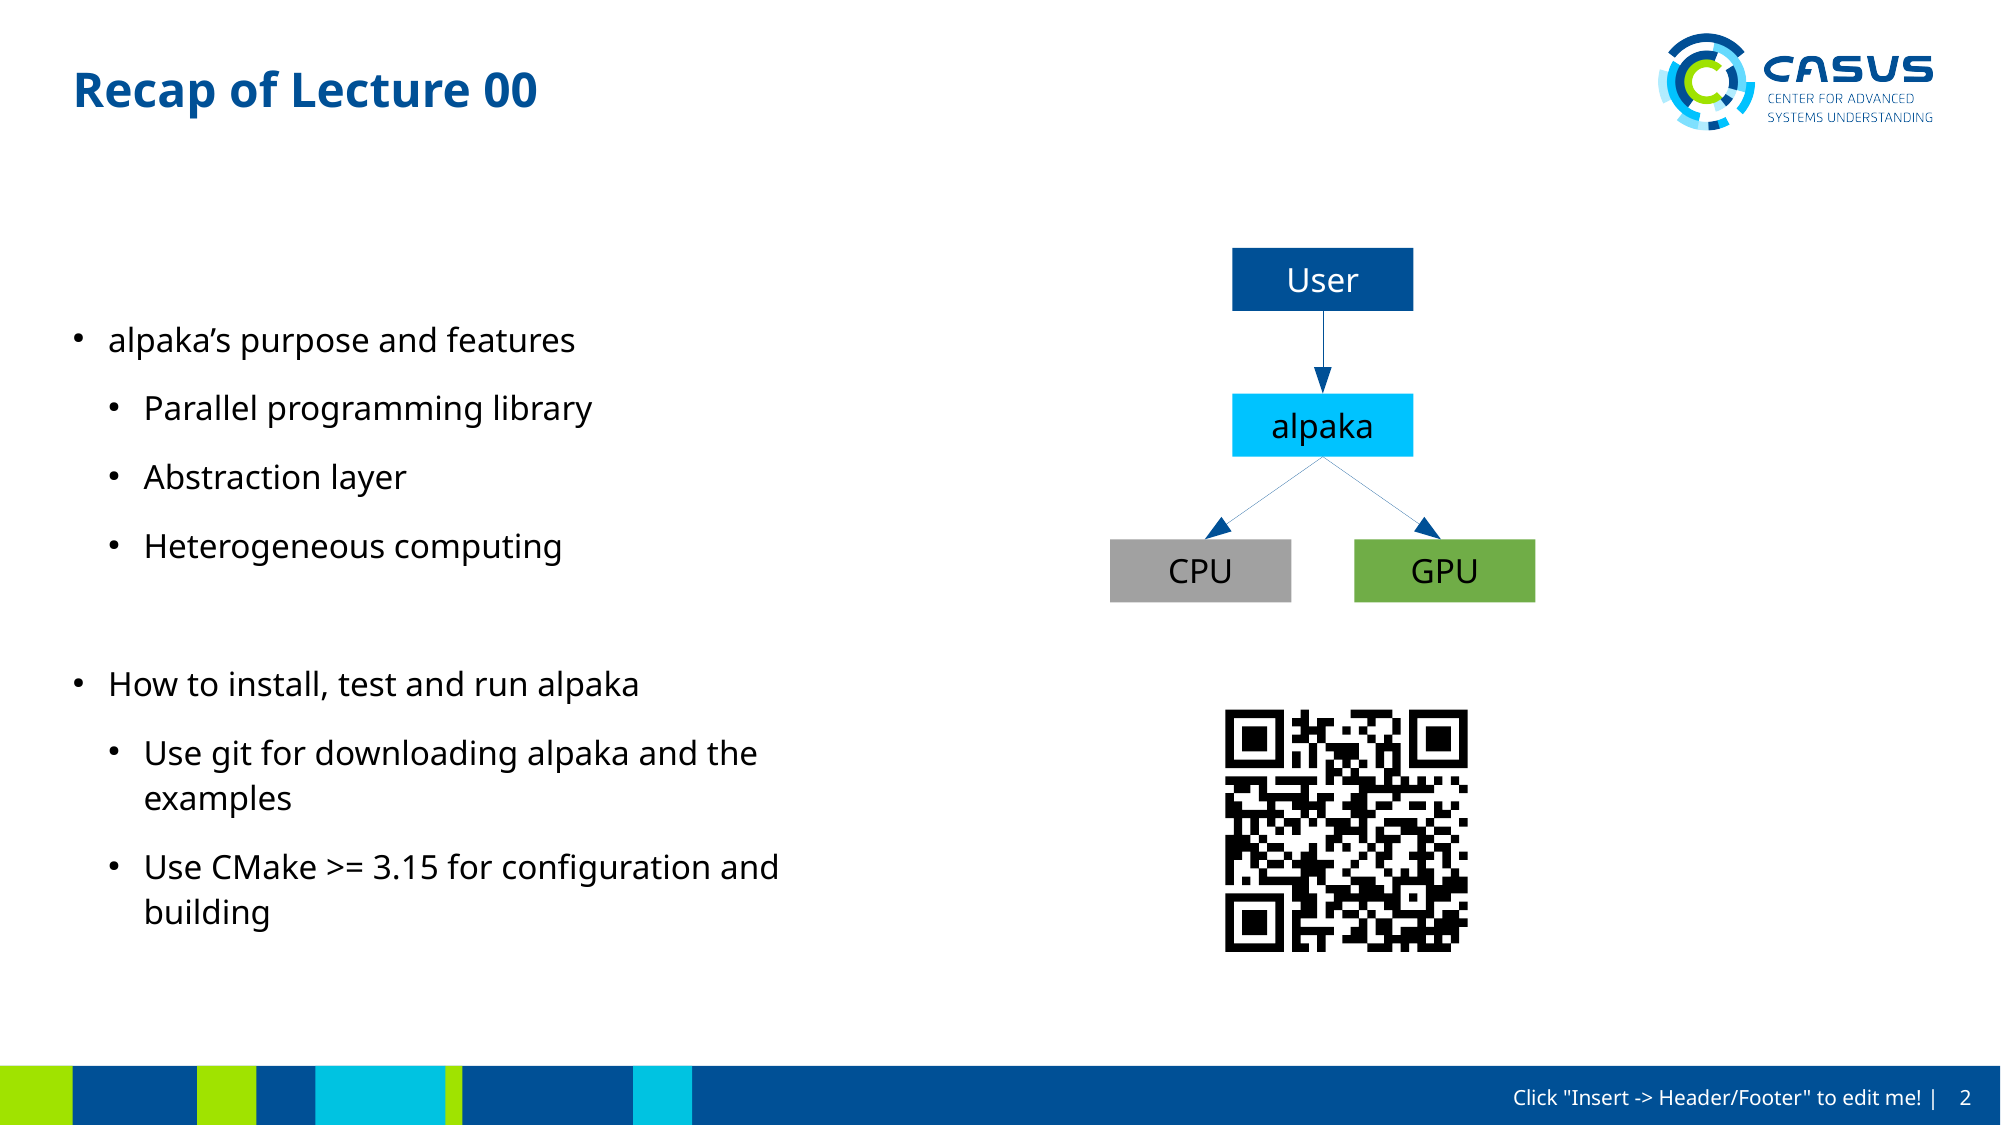

# Recap of Lecture 00
User
alpaka’s purpose and features
Parallel programming library
Abstraction layer
Heterogeneous computing
How to install, test and run alpaka
Use git for downloading alpaka and the examples
Use CMake >= 3.15 for configuration and building
alpaka
CPU
GPU
Click "Insert -> Header/Footer" to edit me!
2